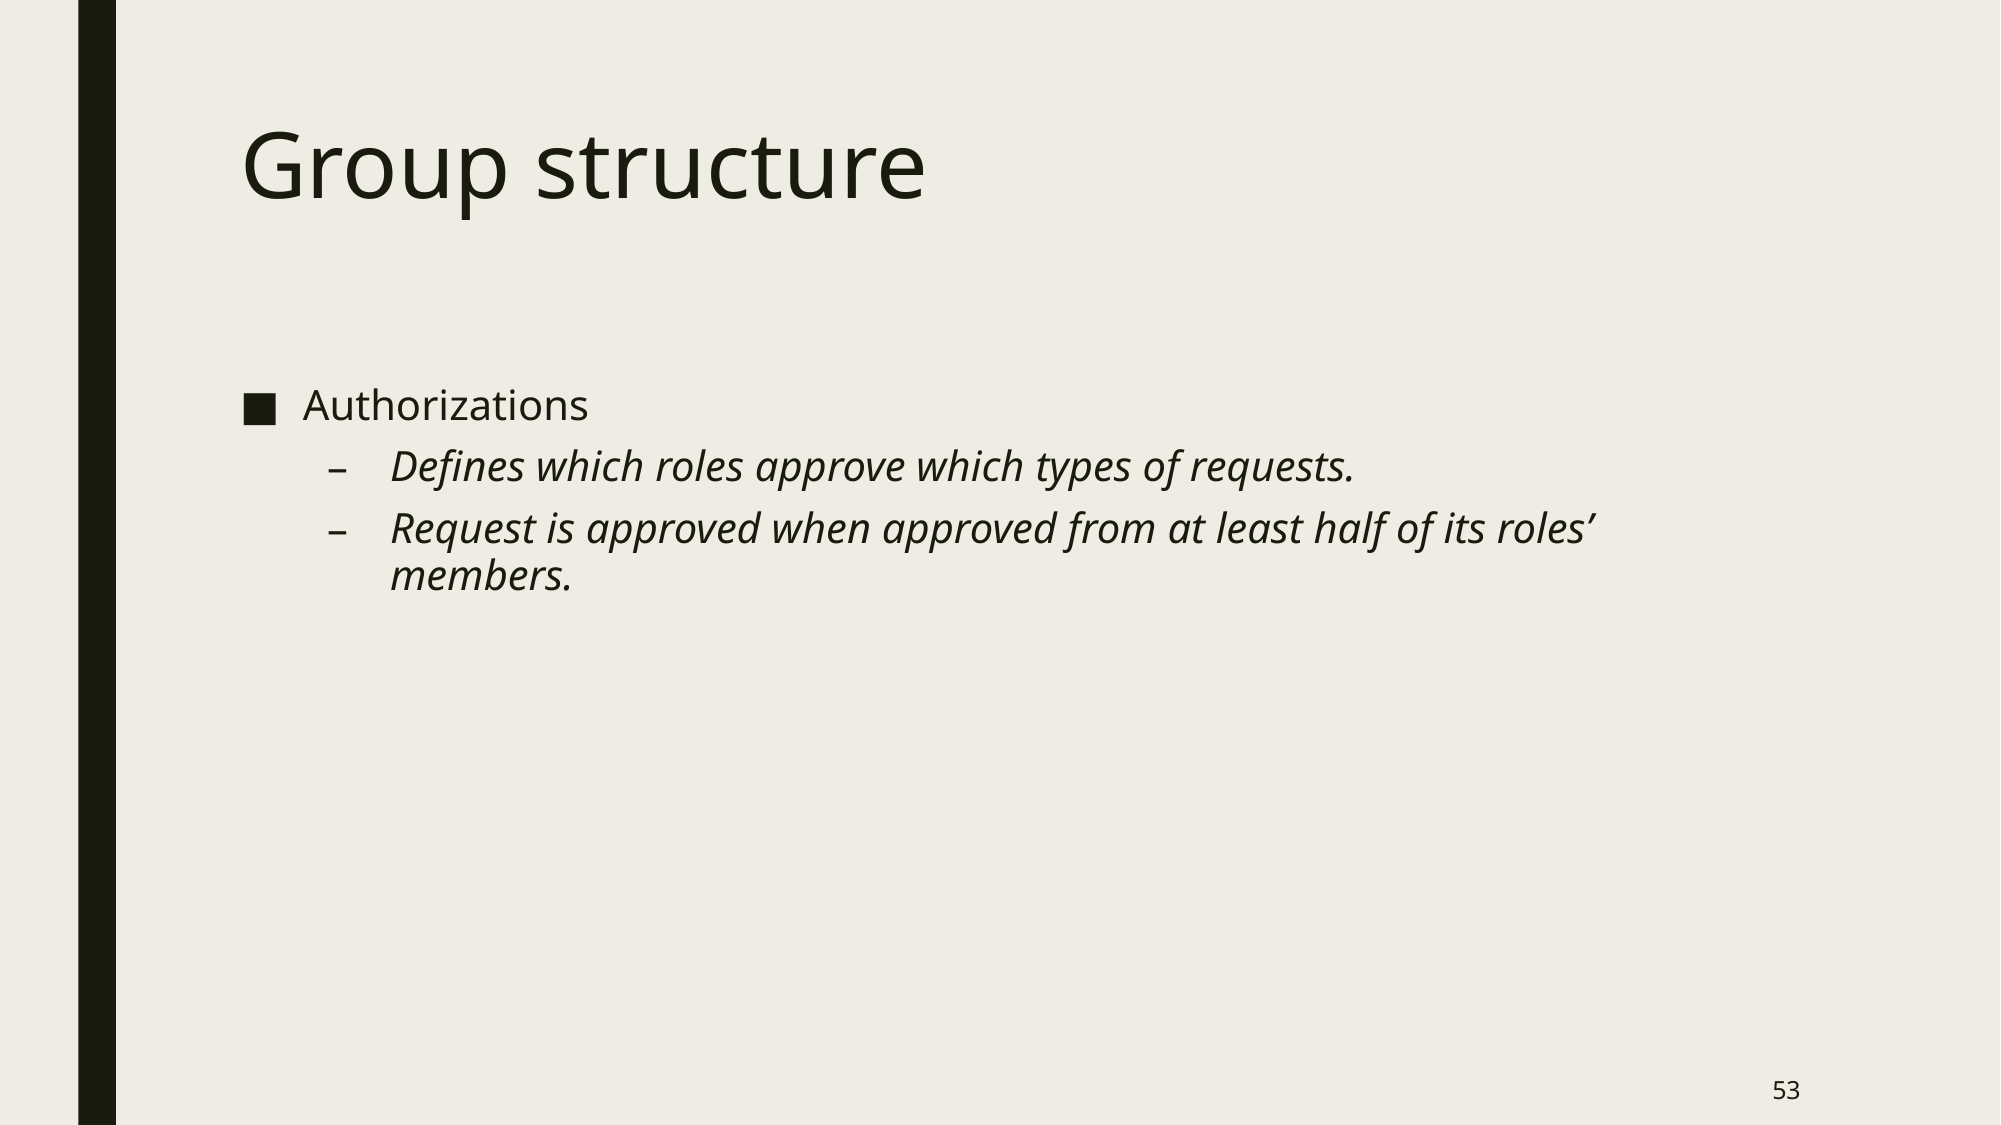

# Group structure
Authorizations
Defines which roles approve which types of requests.
Request is approved when approved from at least half of its roles’ members.